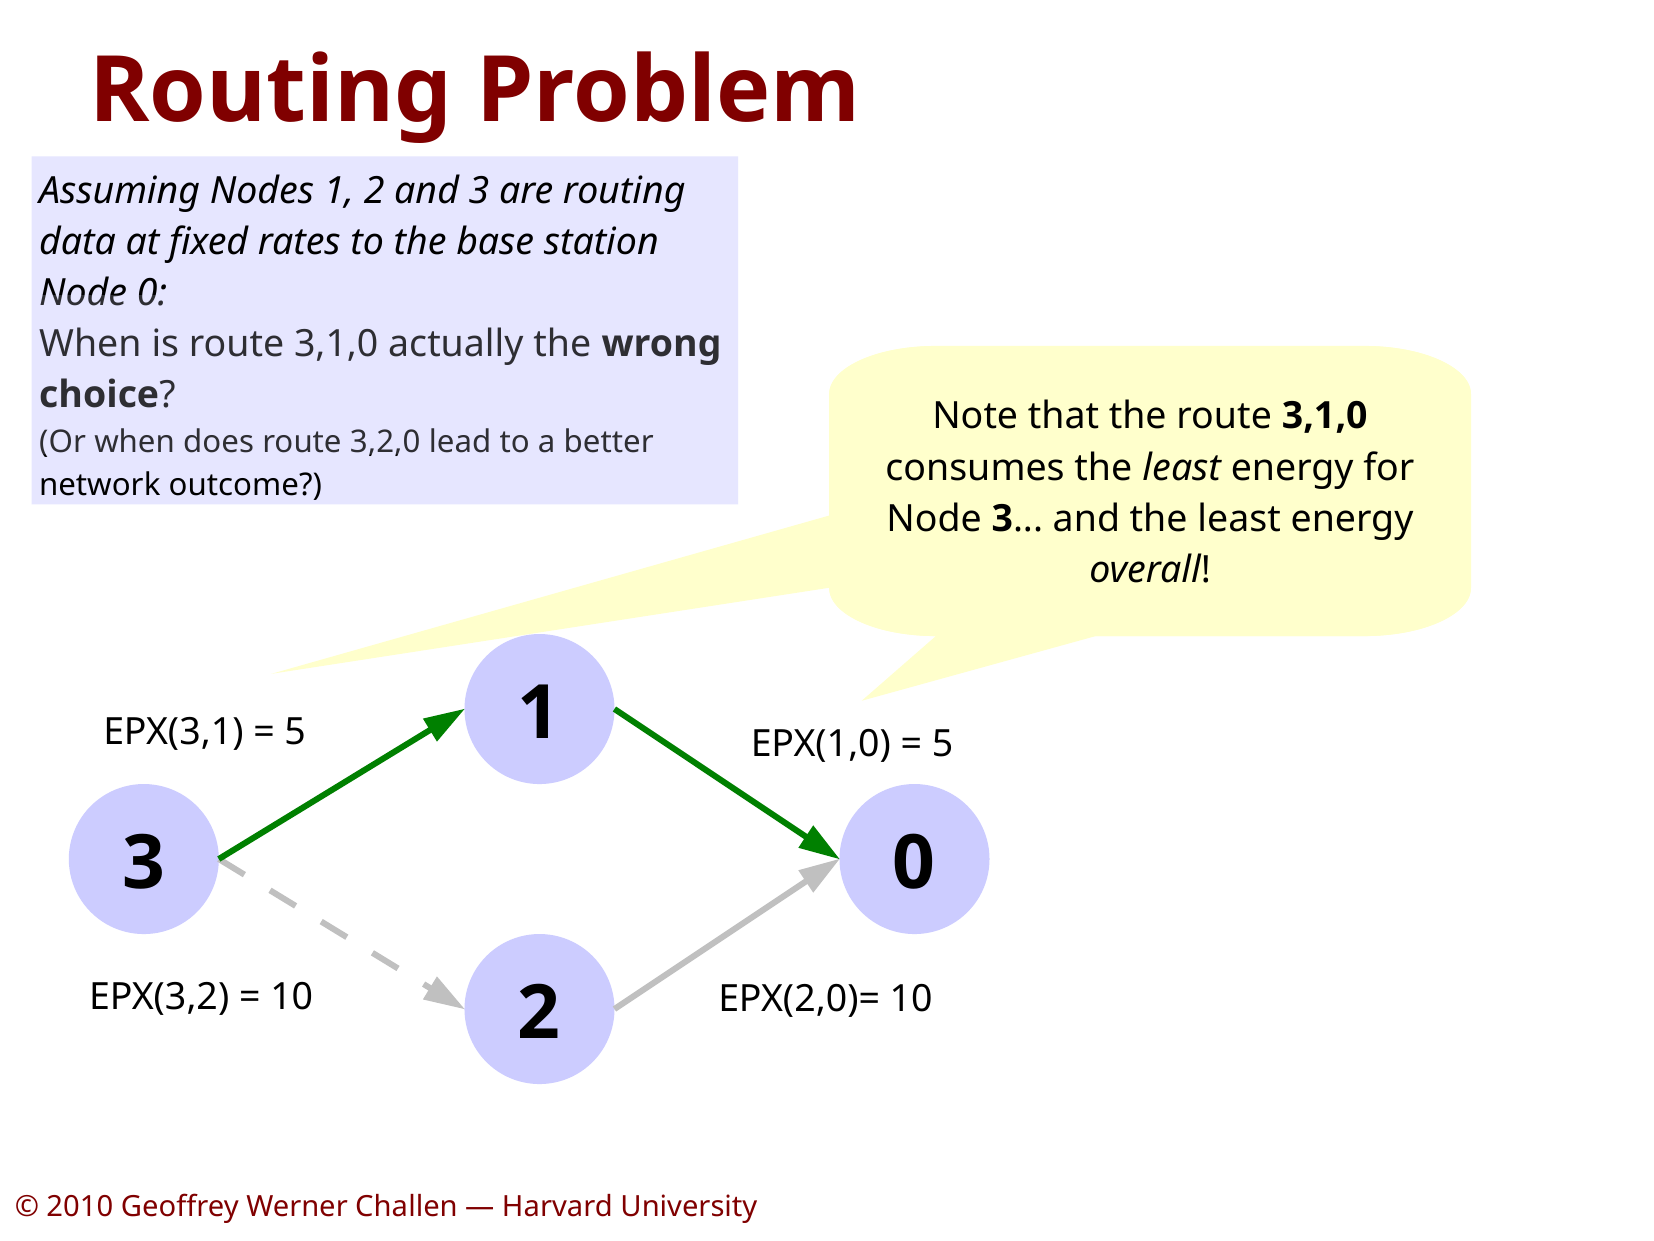

# Routing Problem
Assuming Nodes 1, 2 and 3 are routing data at fixed rates to the base station Node 0:
When is route 3,1,0 actually the wrong choice?
(Or when does route 3,2,0 lead to a better network outcome?)
Note that the route 3,1,0 consumes the least energy for Node 3...
Note that the route 3,1,0 consumes the least energy for Node 3... and the least energy overall!
1
EPX(3,1) = 5
EPX(1,0) = 5
3
0
2
EPX(3,2) = 10
EPX(2,0)= 10